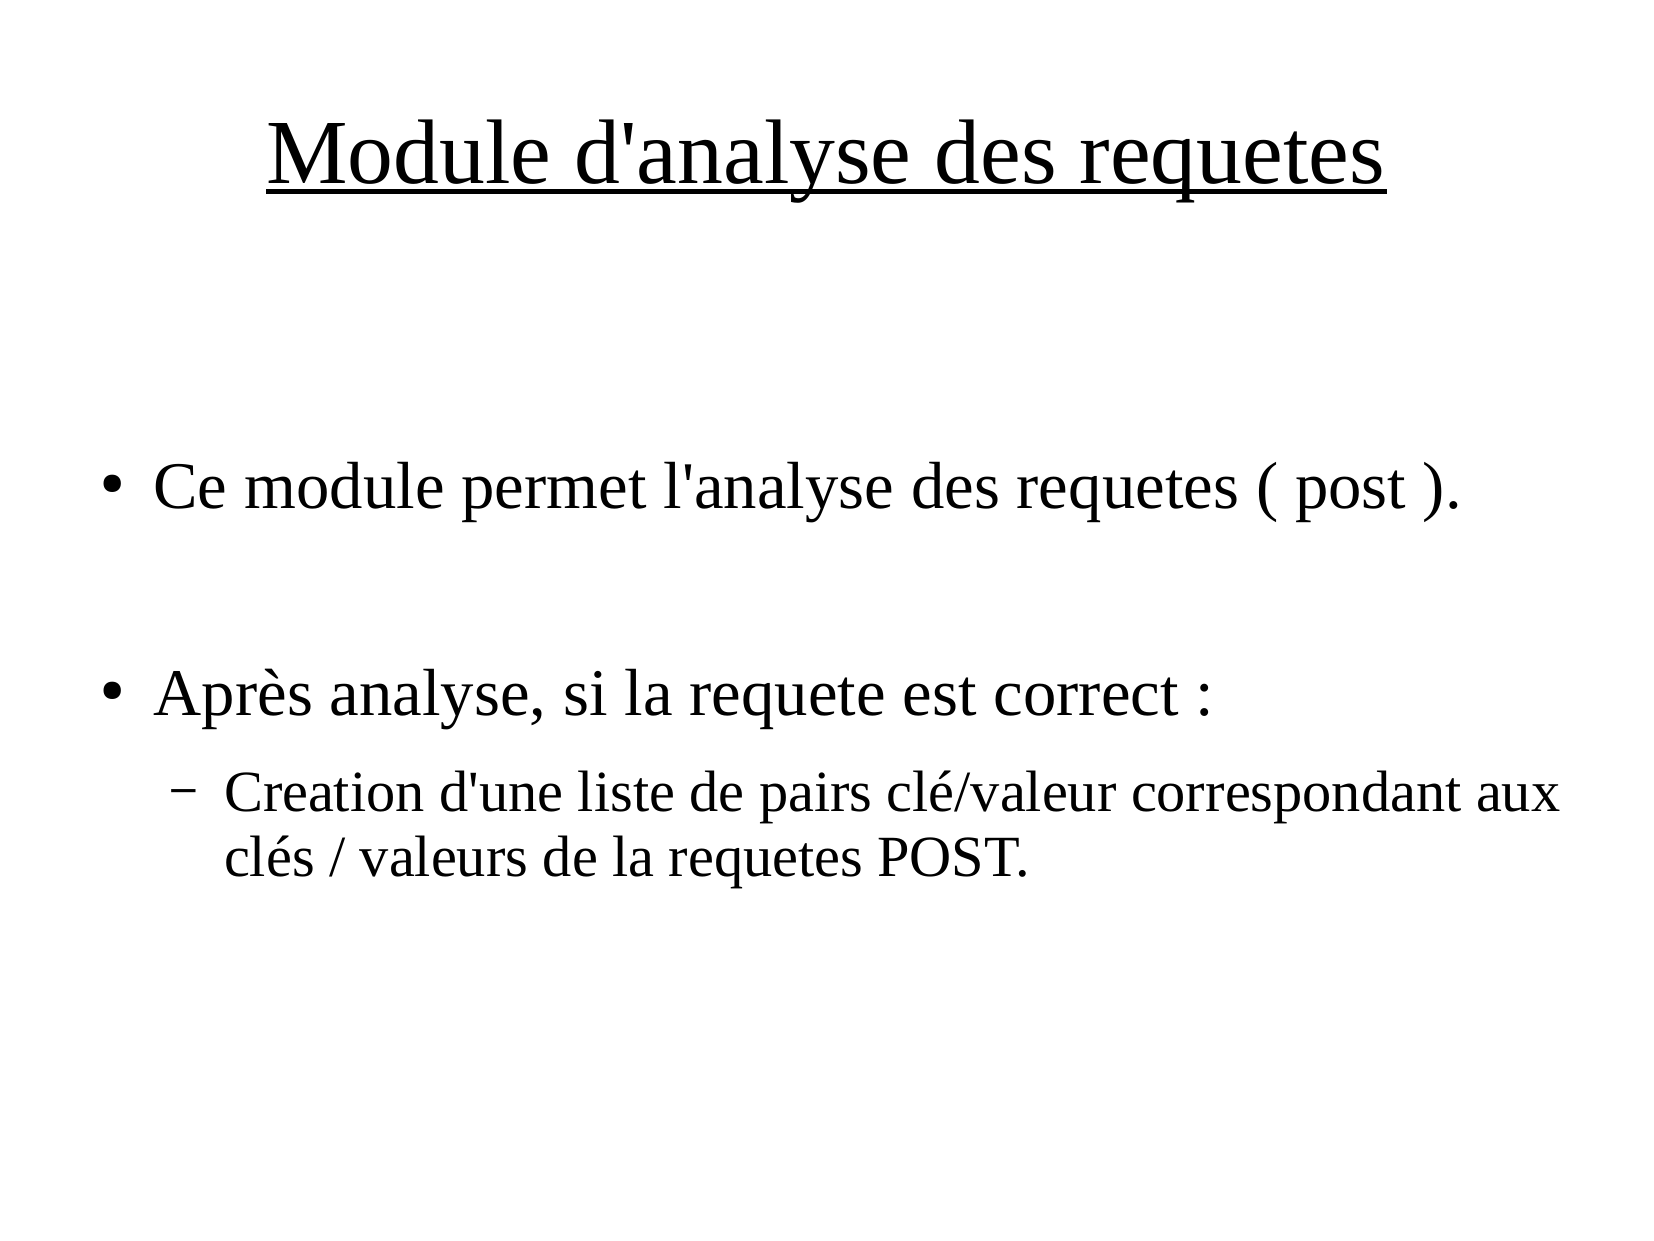

# Module d'analyse des requetes
Ce module permet l'analyse des requetes ( post ).
Après analyse, si la requete est correct :
Creation d'une liste de pairs clé/valeur correspondant aux clés / valeurs de la requetes POST.